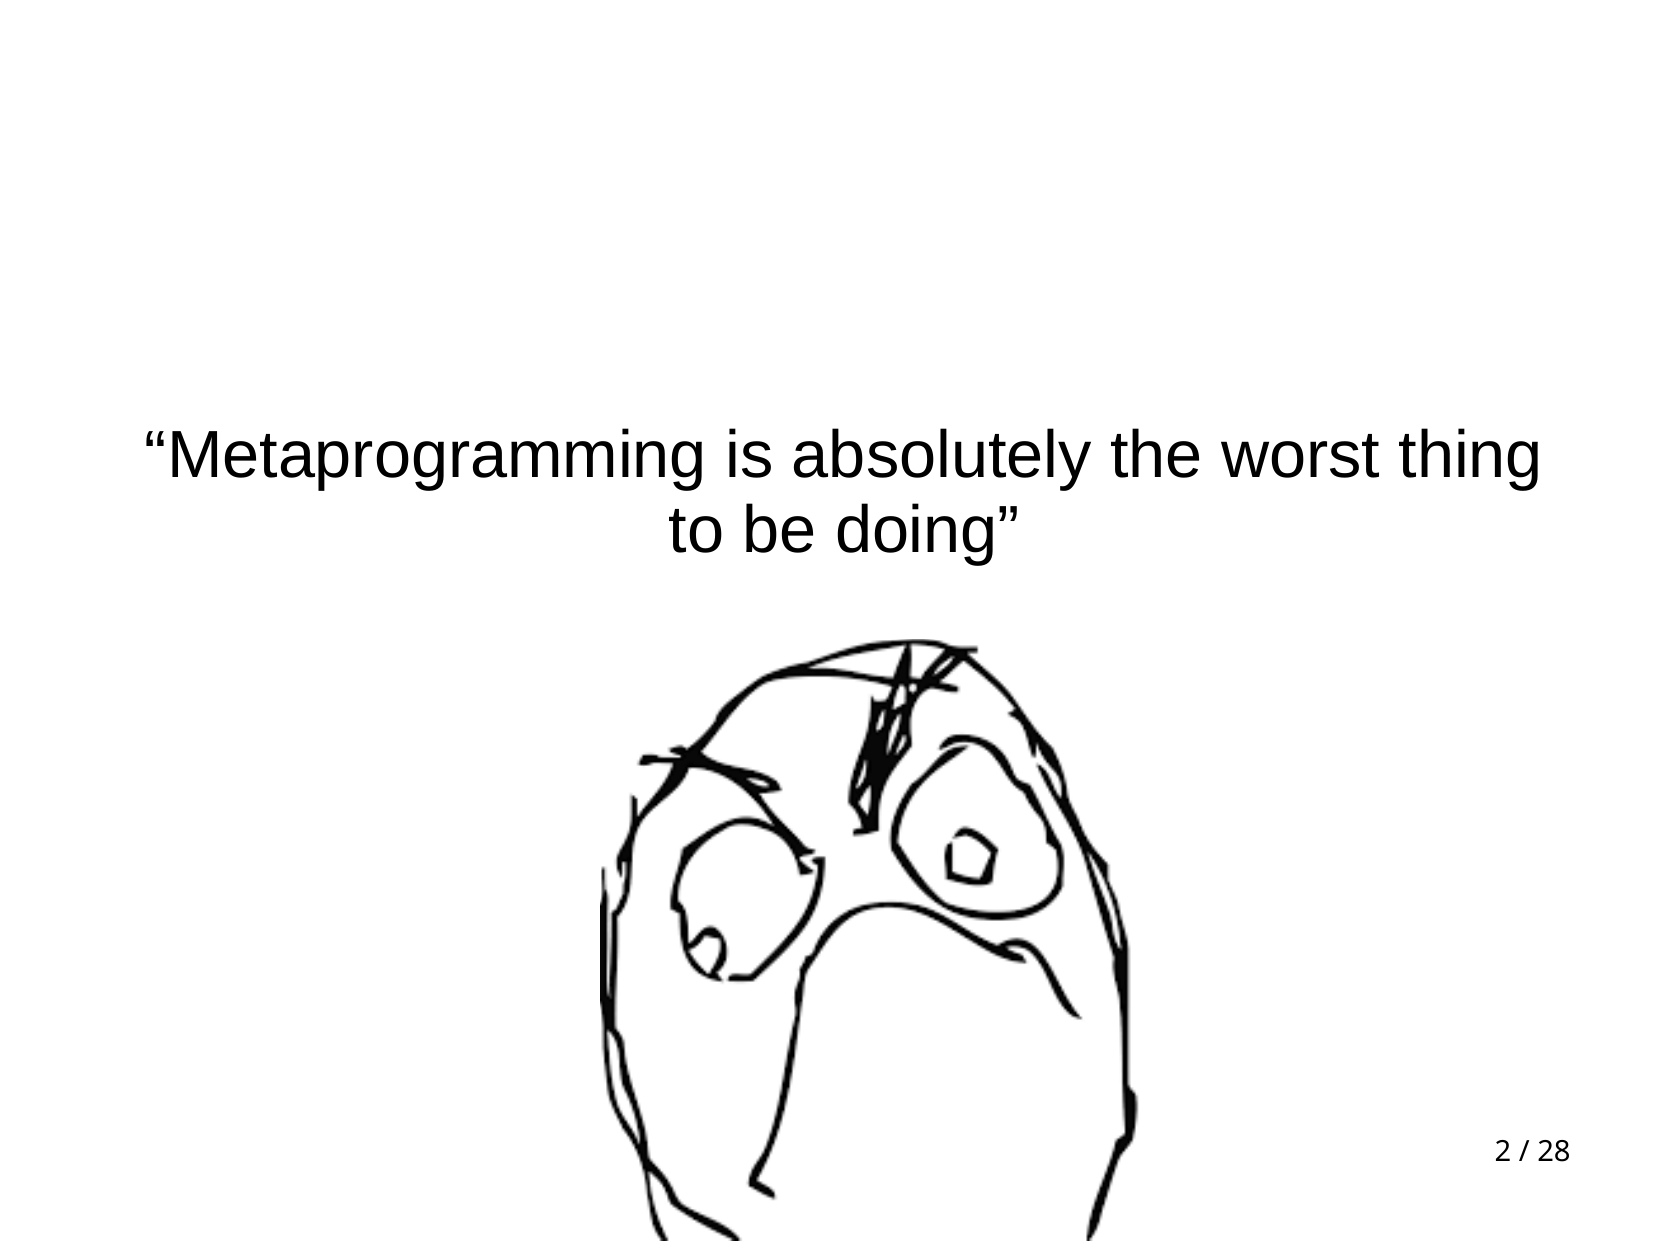

#
“Metaprogramming is absolutely the worst thing to be doing”
2